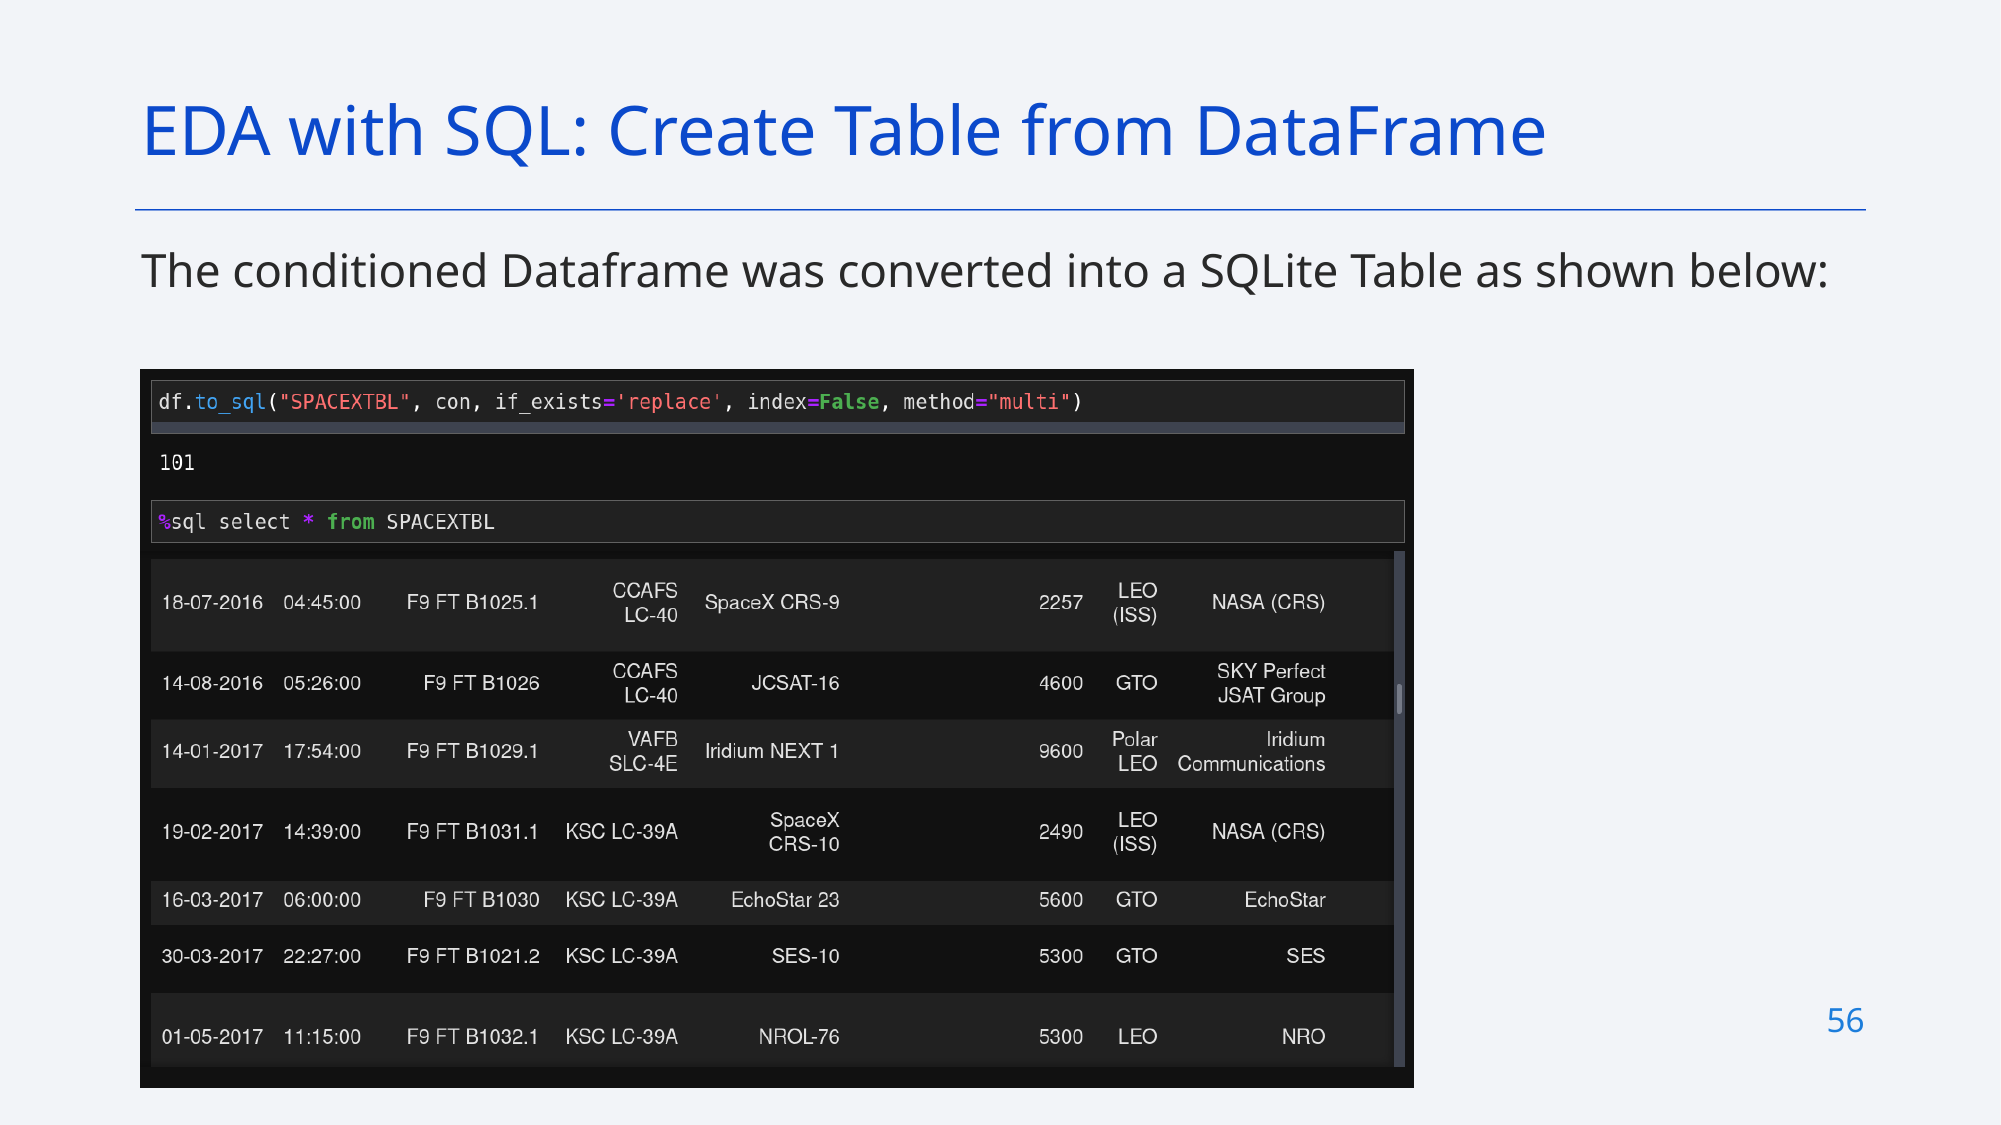

EDA with SQL: Create Table from DataFrame
# The conditioned Dataframe was converted into a SQLite Table as shown below:
56